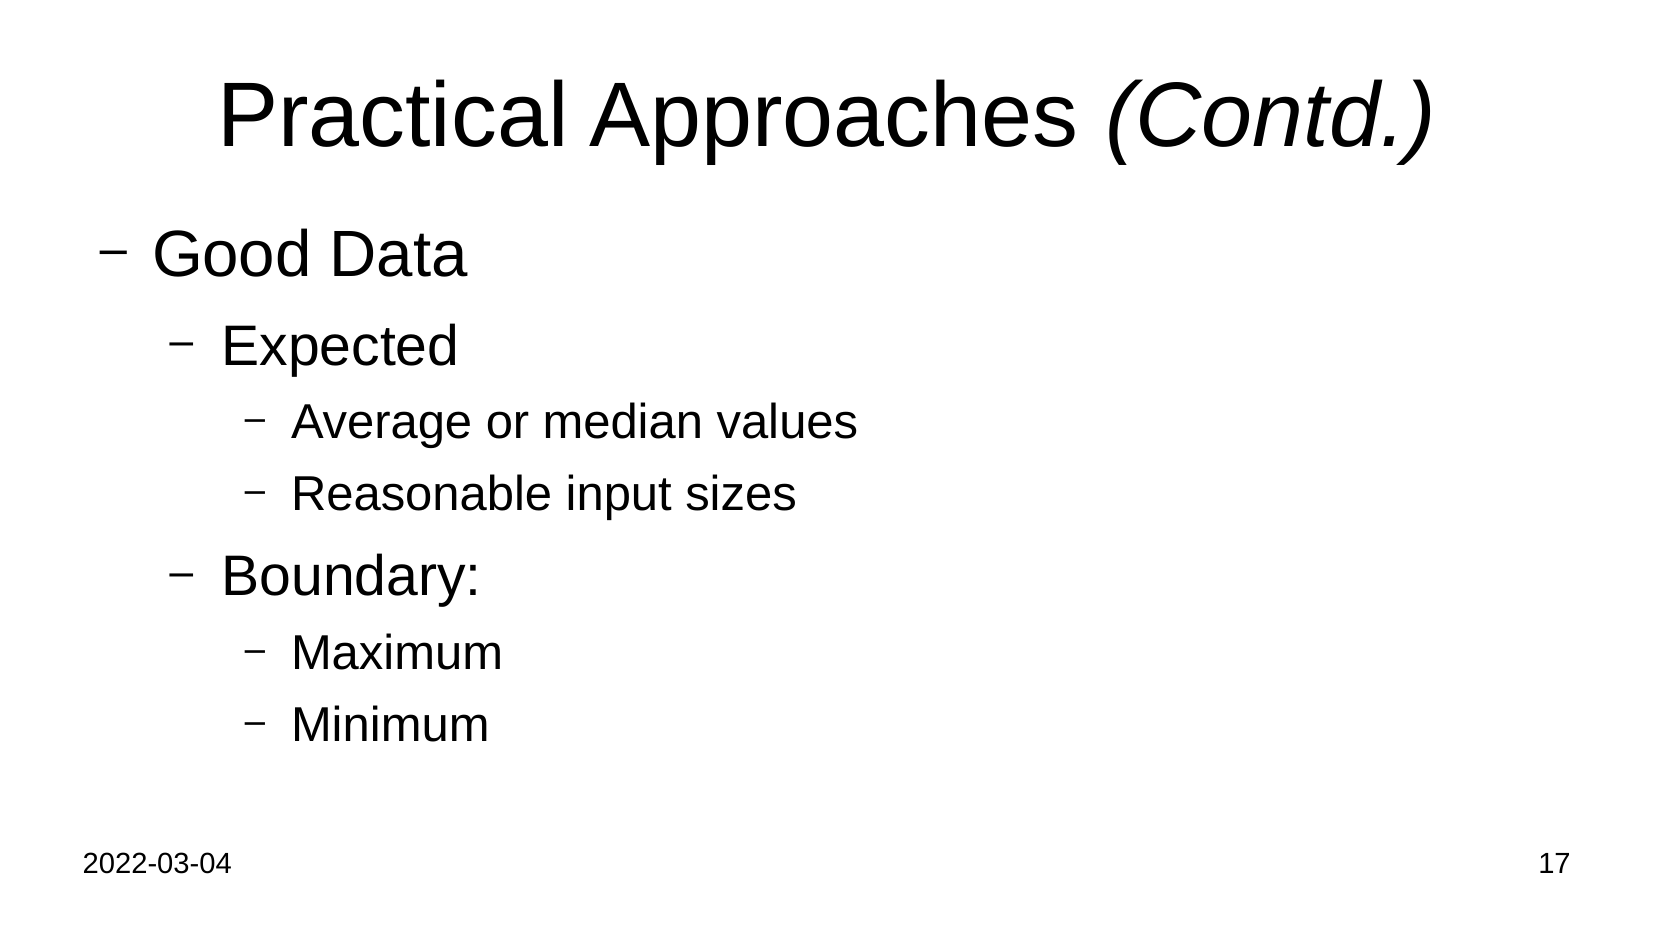

# Practical Approaches (Contd.)
Good Data
Expected
Average or median values
Reasonable input sizes
Boundary:
Maximum
Minimum
2022-03-04
17